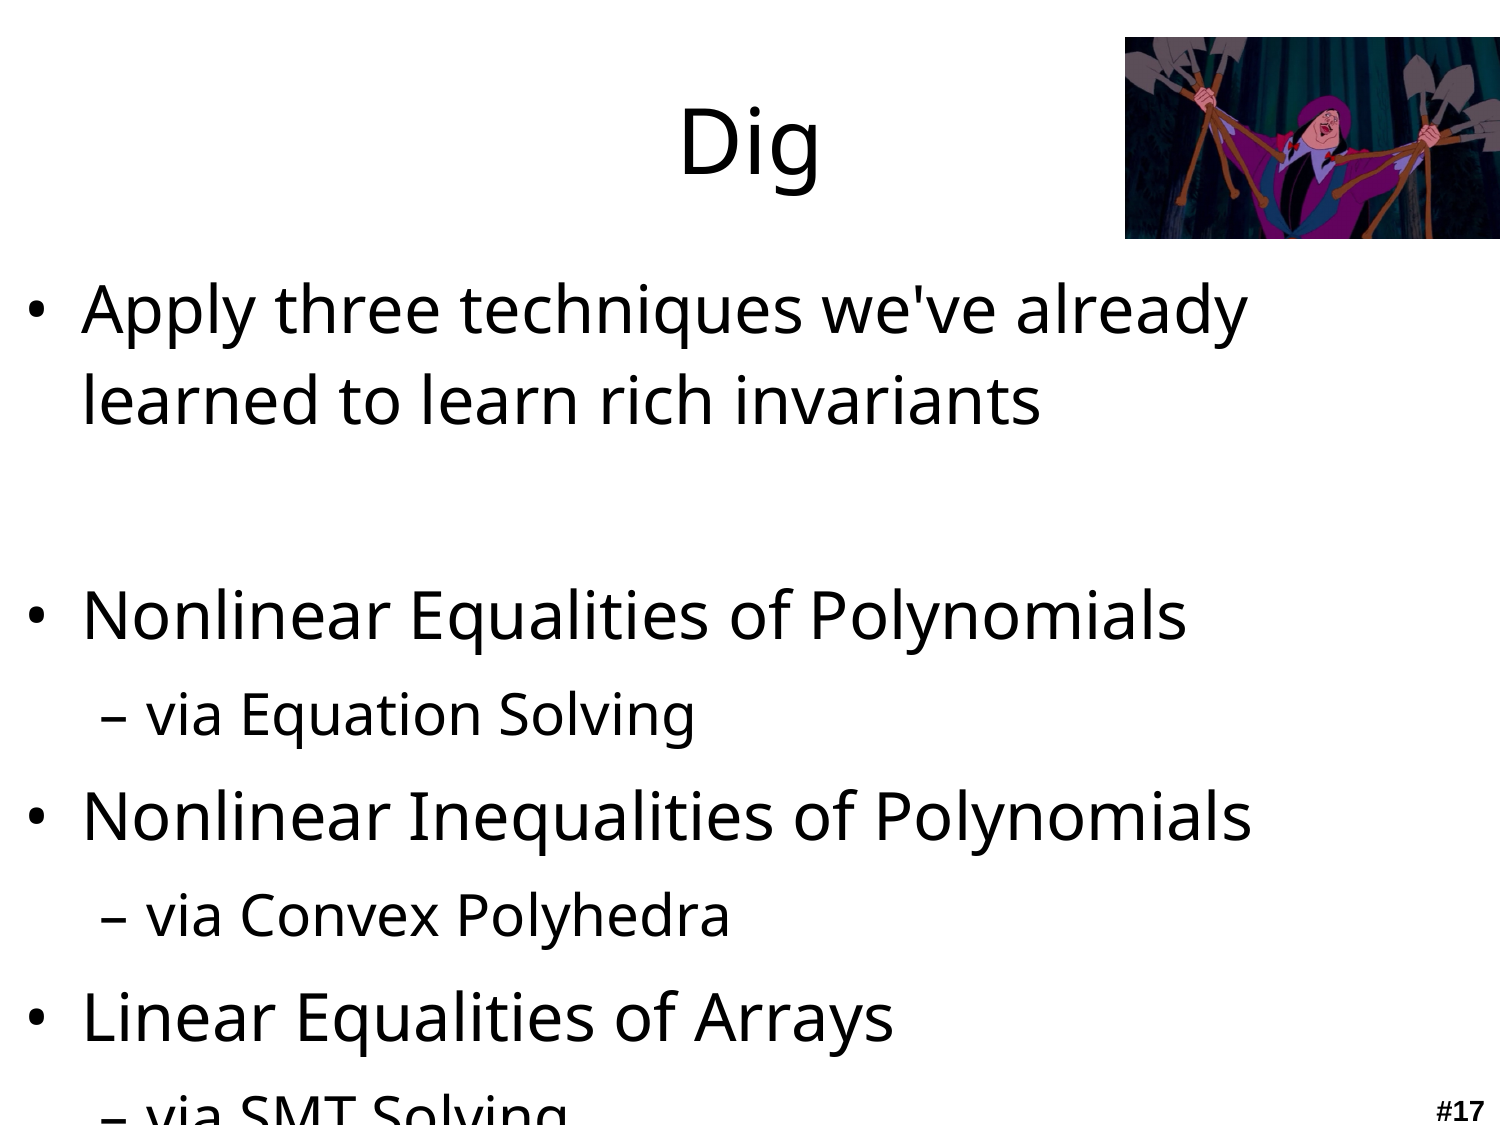

# Dig
Apply three techniques we've already learned to learn rich invariants
Nonlinear Equalities of Polynomials
via Equation Solving
Nonlinear Inequalities of Polynomials
via Convex Polyhedra
Linear Equalities of Arrays
via SMT Solving
17